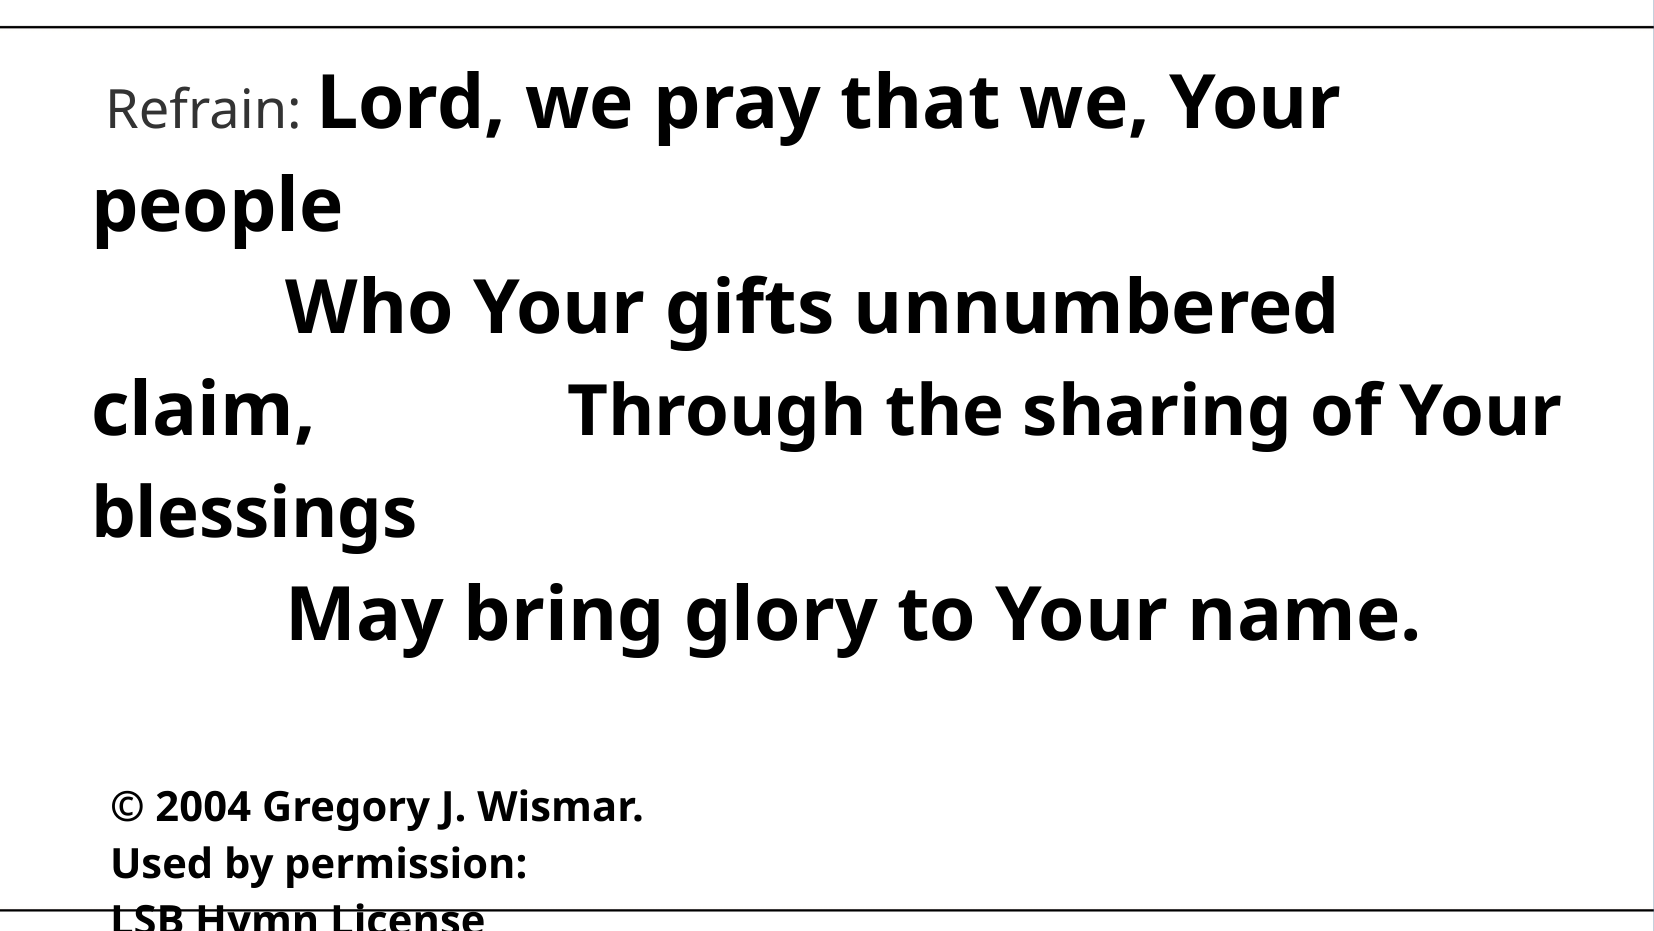

Refrain: Lord, we pray that we, Your people
 Who Your gifts unnumbered claim, Through the sharing of Your blessings
 May bring glory to Your name.
© 2004 Gregory J. Wismar.
Used by permission:
LSB Hymn License
.NET, no. 100011038.